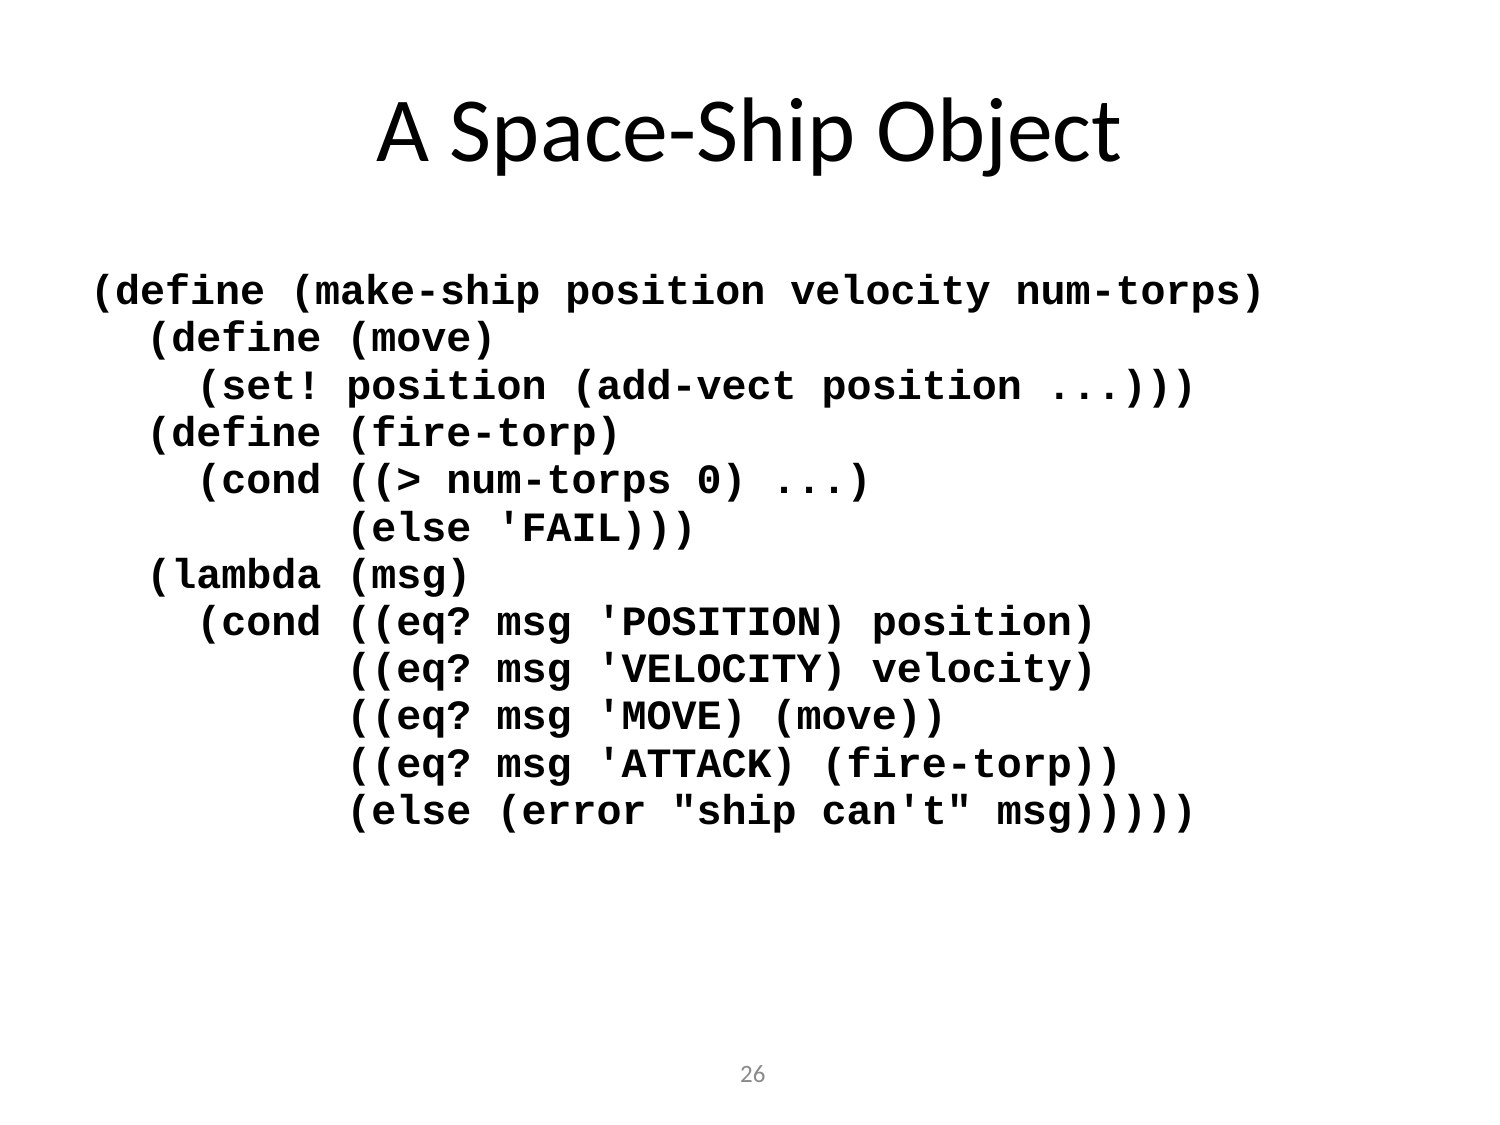

# A Space-Ship Object
(define (make-ship position velocity num-torps)
(define (move)
 (set! position (add-vect position ...)))
(define (fire-torp)
 (cond ((> num-torps 0) ...)
 (else 'FAIL)))
(lambda (msg)
 (cond ((eq? msg 'POSITION) position)
 ((eq? msg 'VELOCITY) velocity)
 ((eq? msg 'MOVE) (move))
 ((eq? msg 'ATTACK) (fire-torp))
 (else (error "ship can't" msg)))))